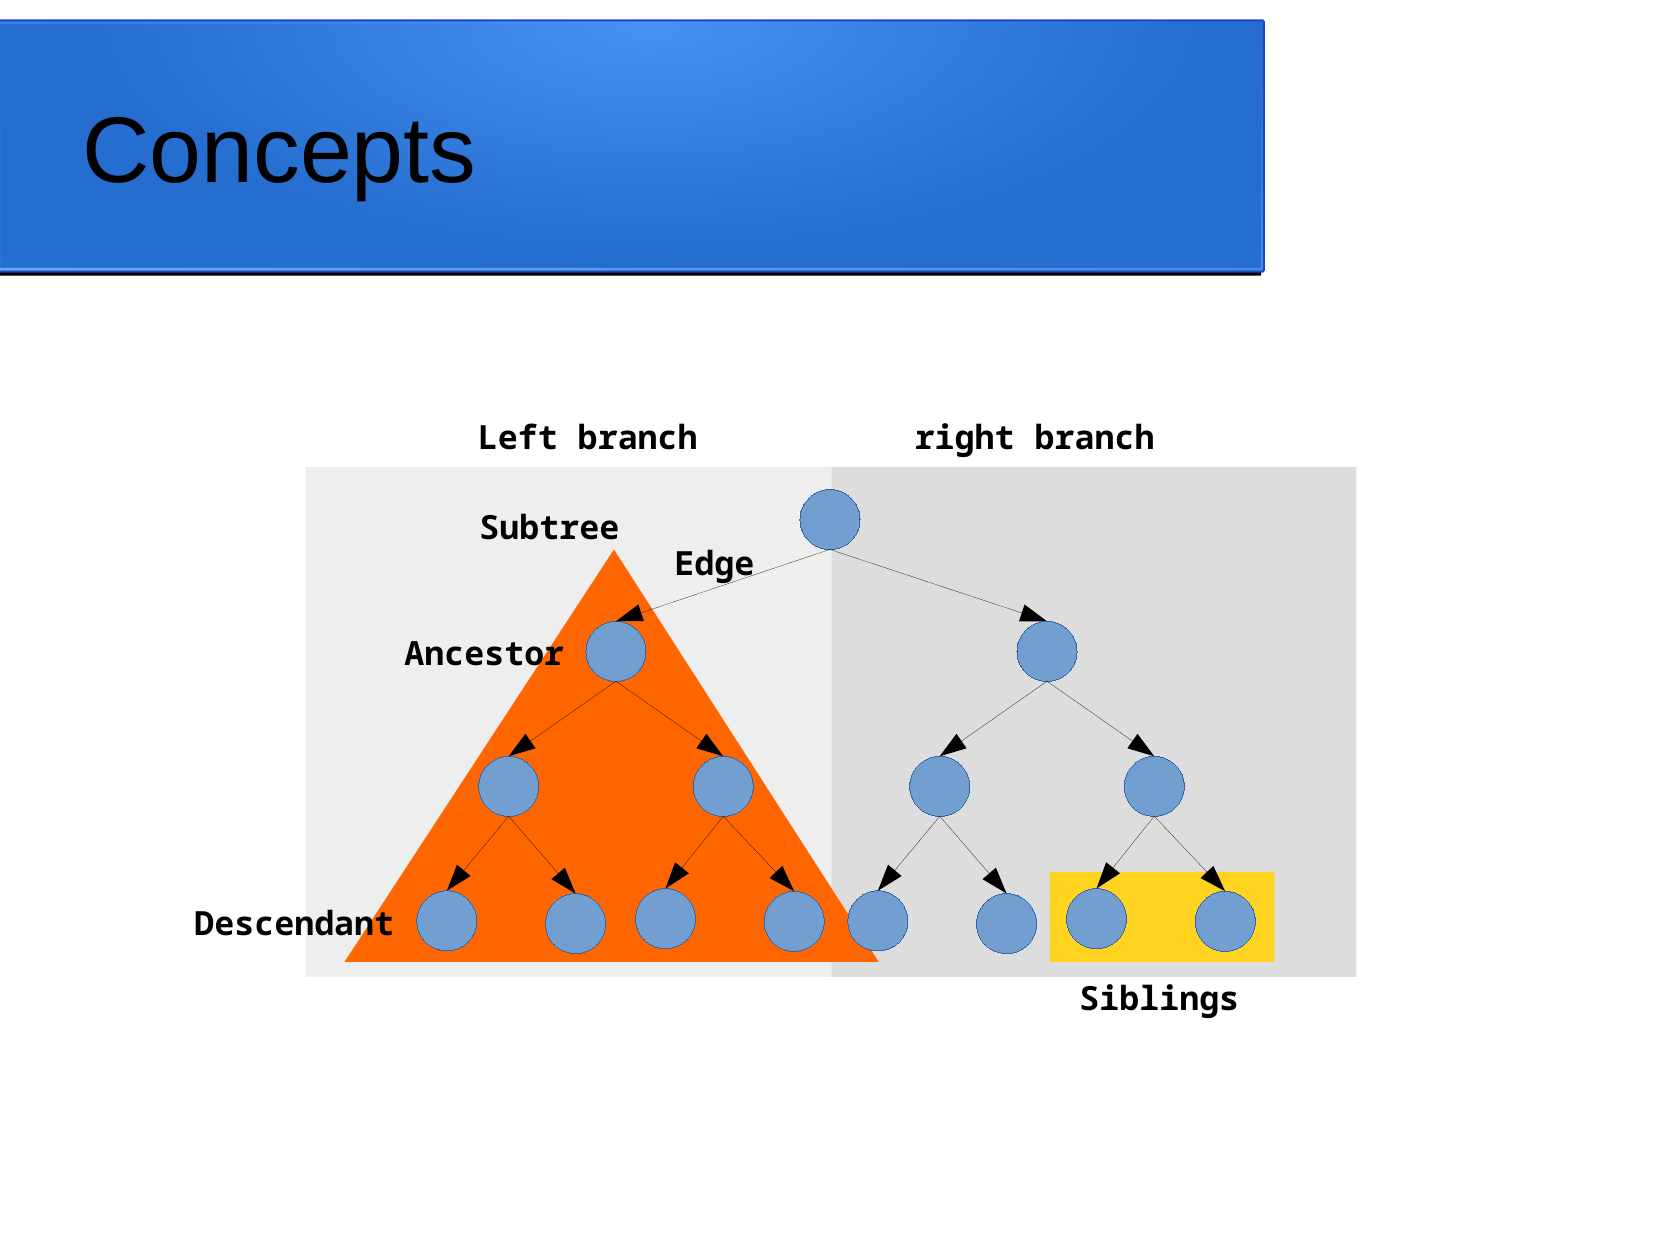

# Concepts
Left branch
right branch
Subtree
Edge
Ancestor
Descendant
Siblings